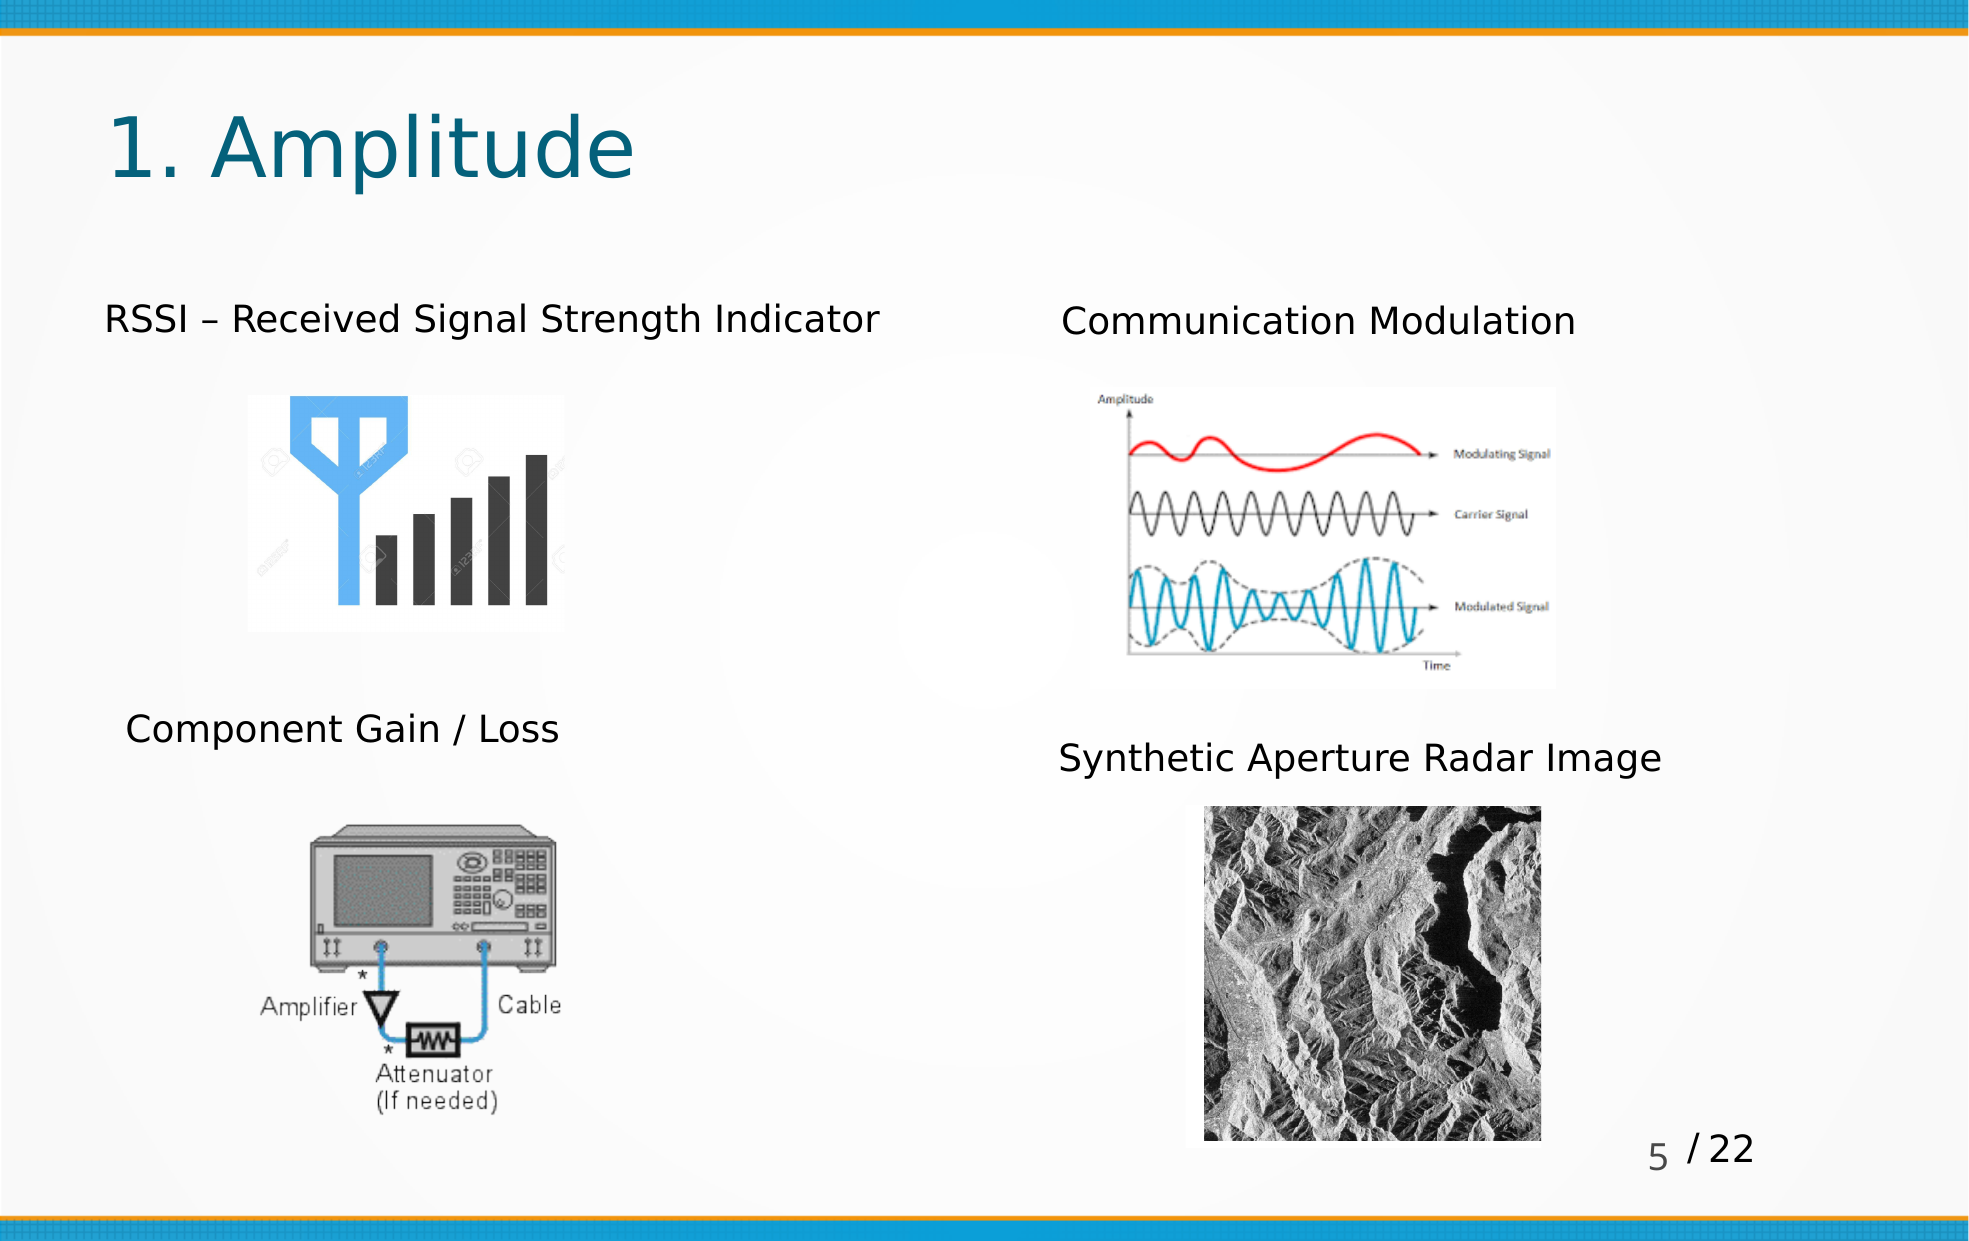

# 1. Amplitude
RSSI – Received Signal Strength Indicator
Communication Modulation
Component Gain / Loss
Synthetic Aperture Radar Image
5